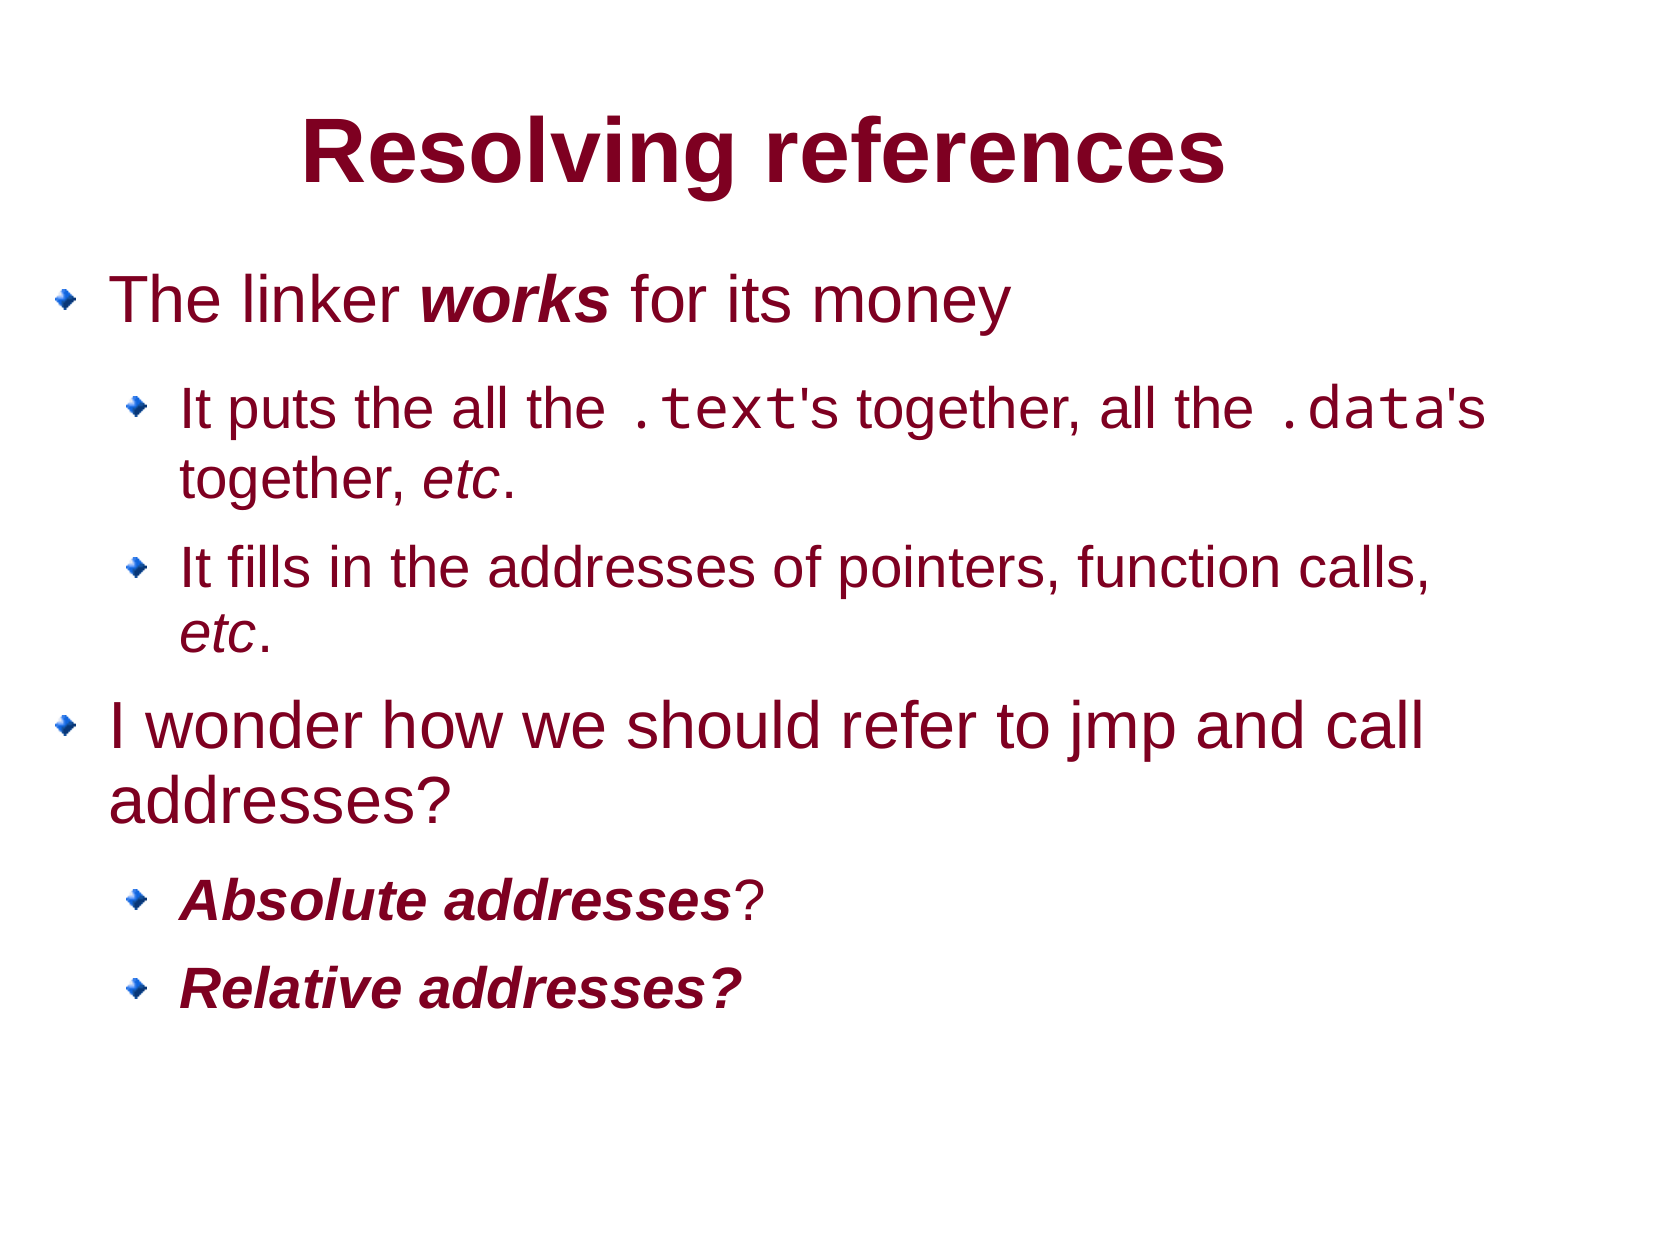

# Resolving references
The linker works for its money
It puts the all the .text's together, all the .data's together, etc.
It fills in the addresses of pointers, function calls, etc.
I wonder how we should refer to jmp and call addresses?
Absolute addresses?
Relative addresses?